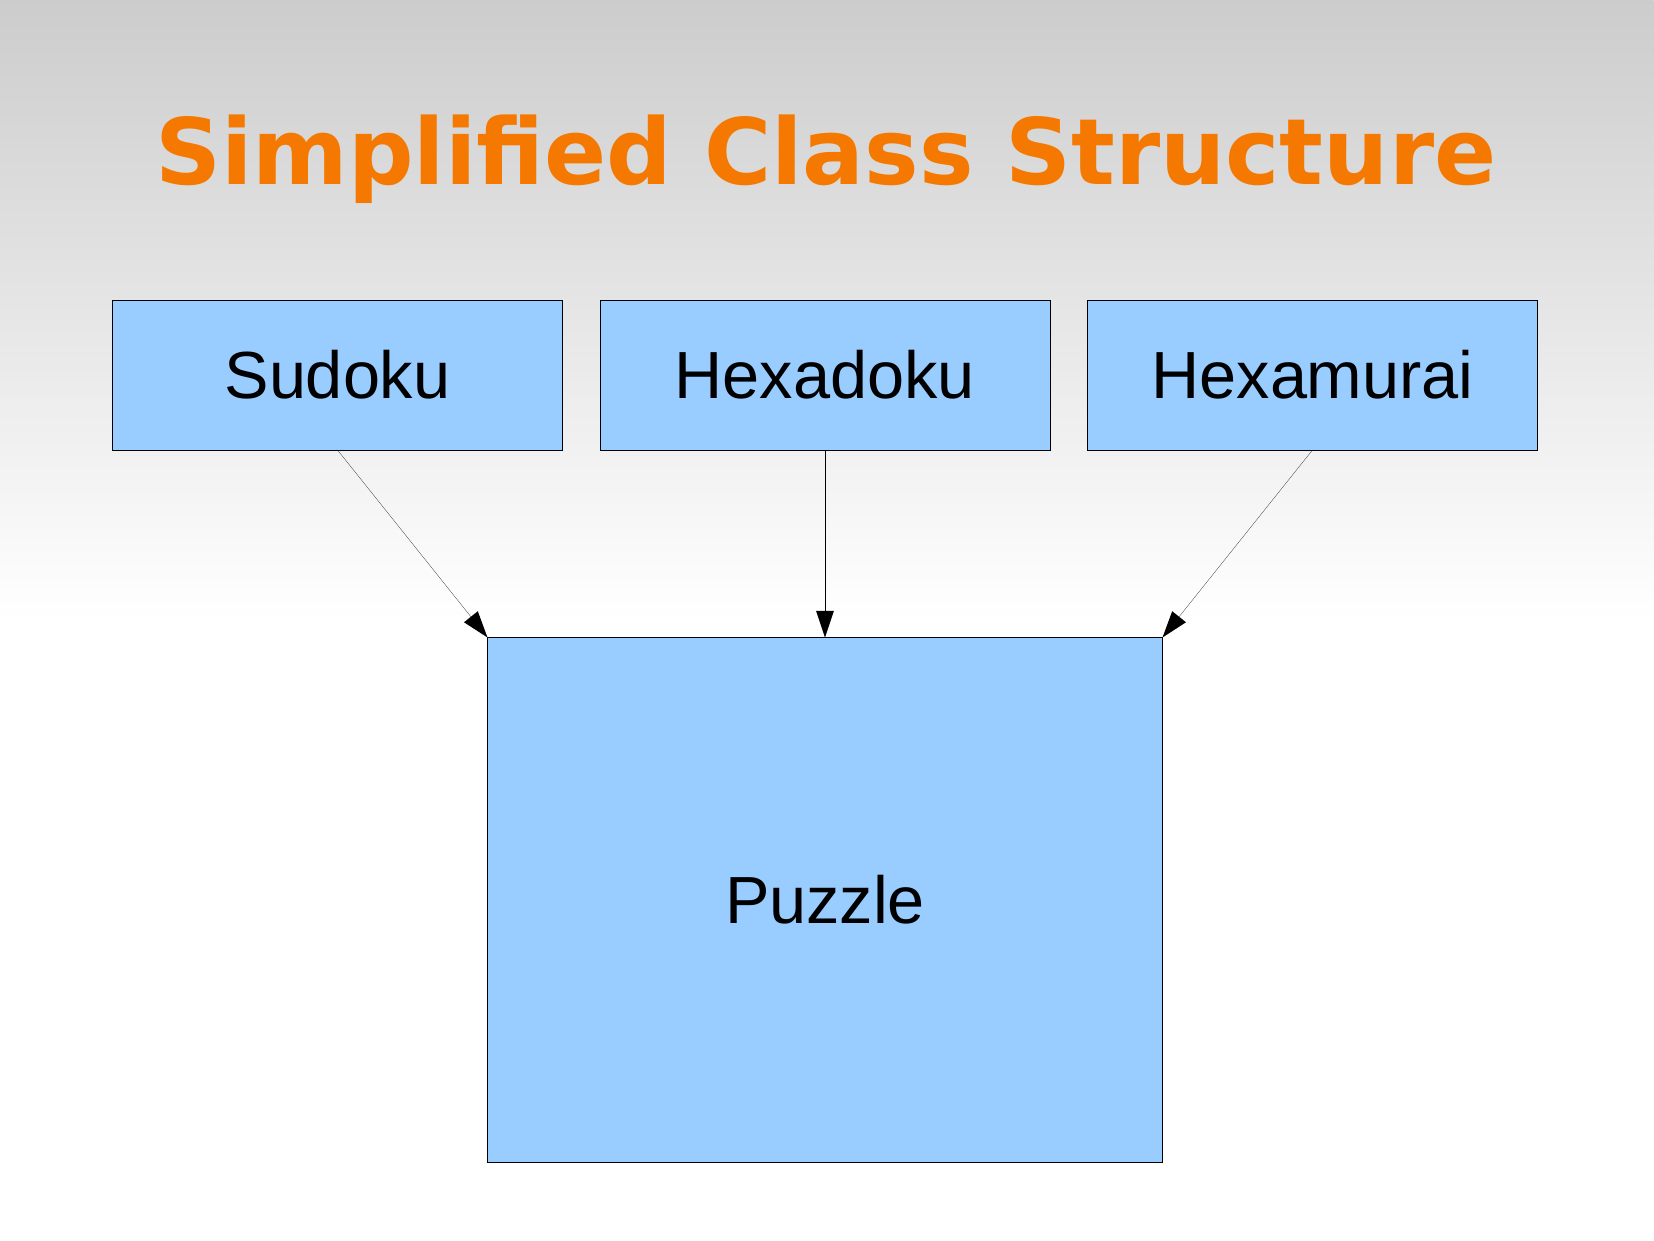

# Simplified Class Structure
Sudoku
Hexadoku
Hexamurai
Puzzle